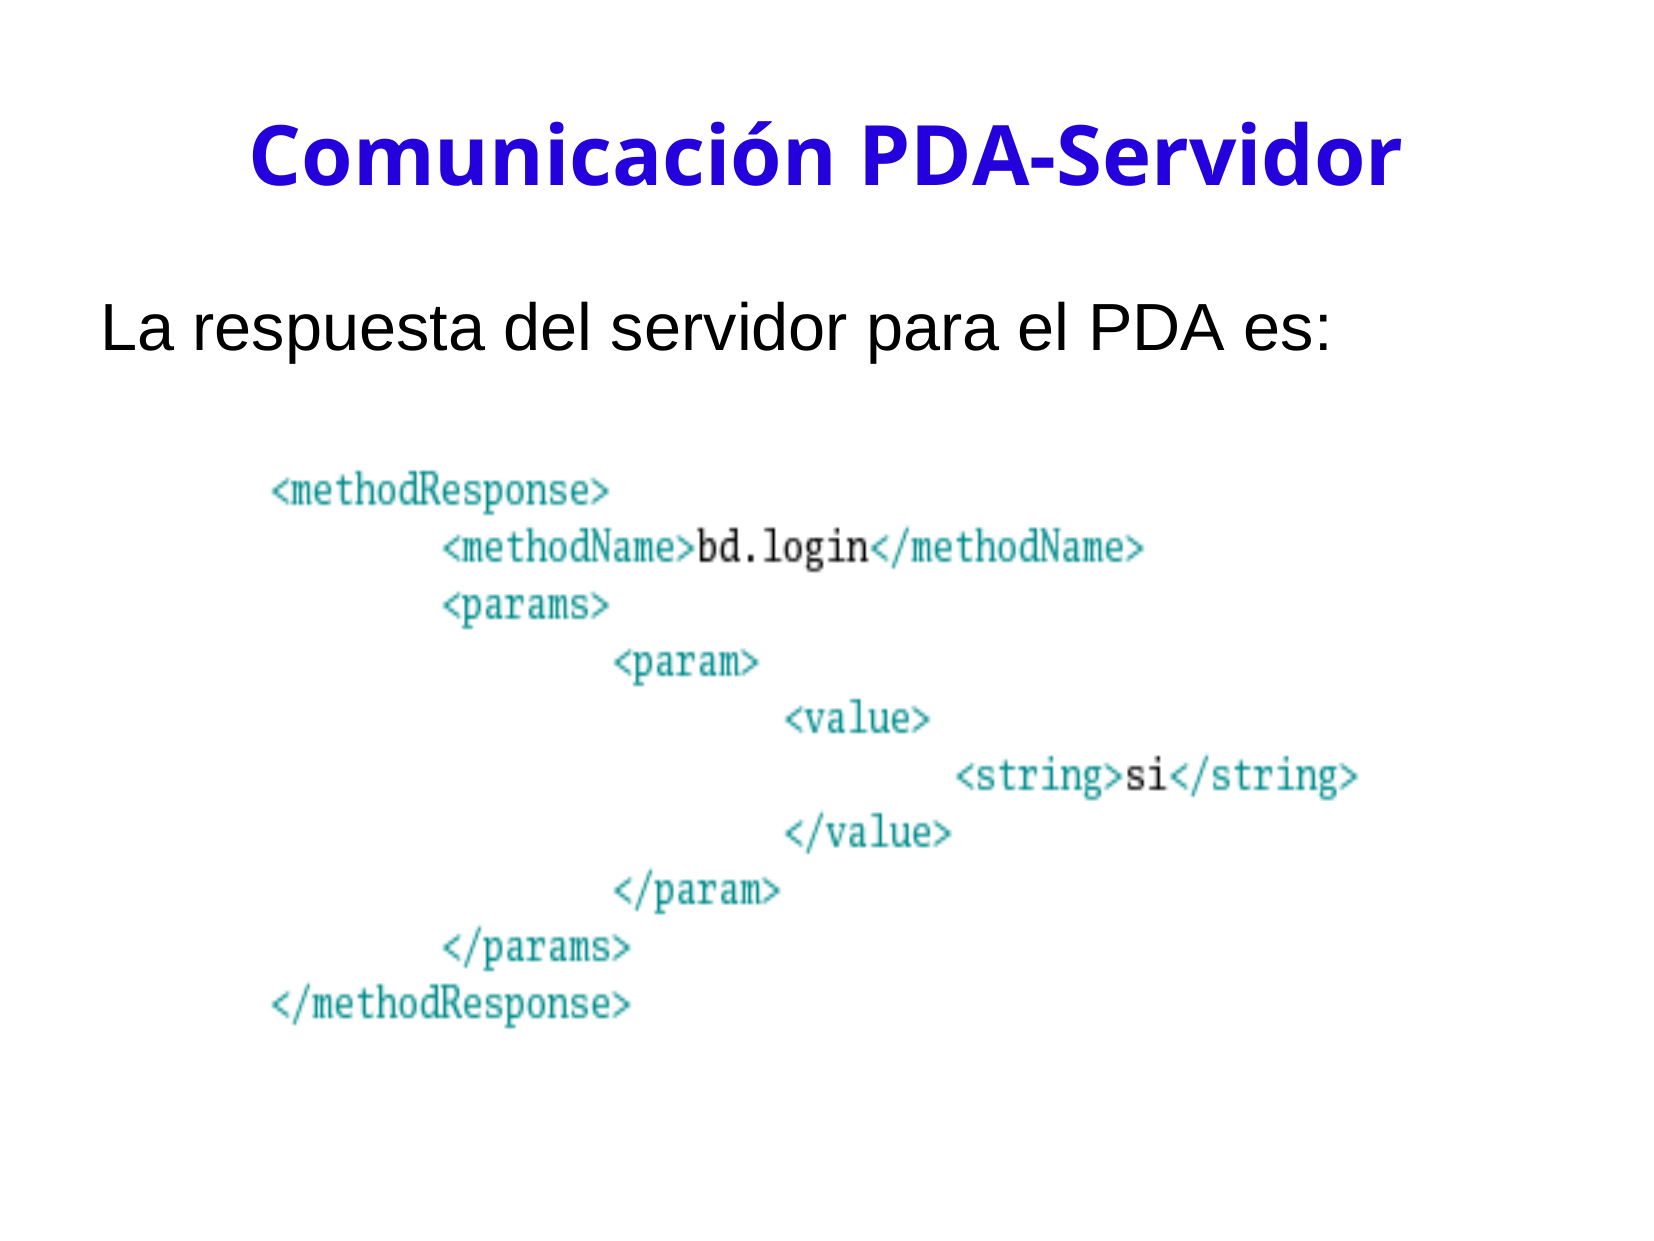

# Comunicación PDA-Servidor
La respuesta del servidor para el PDA es: